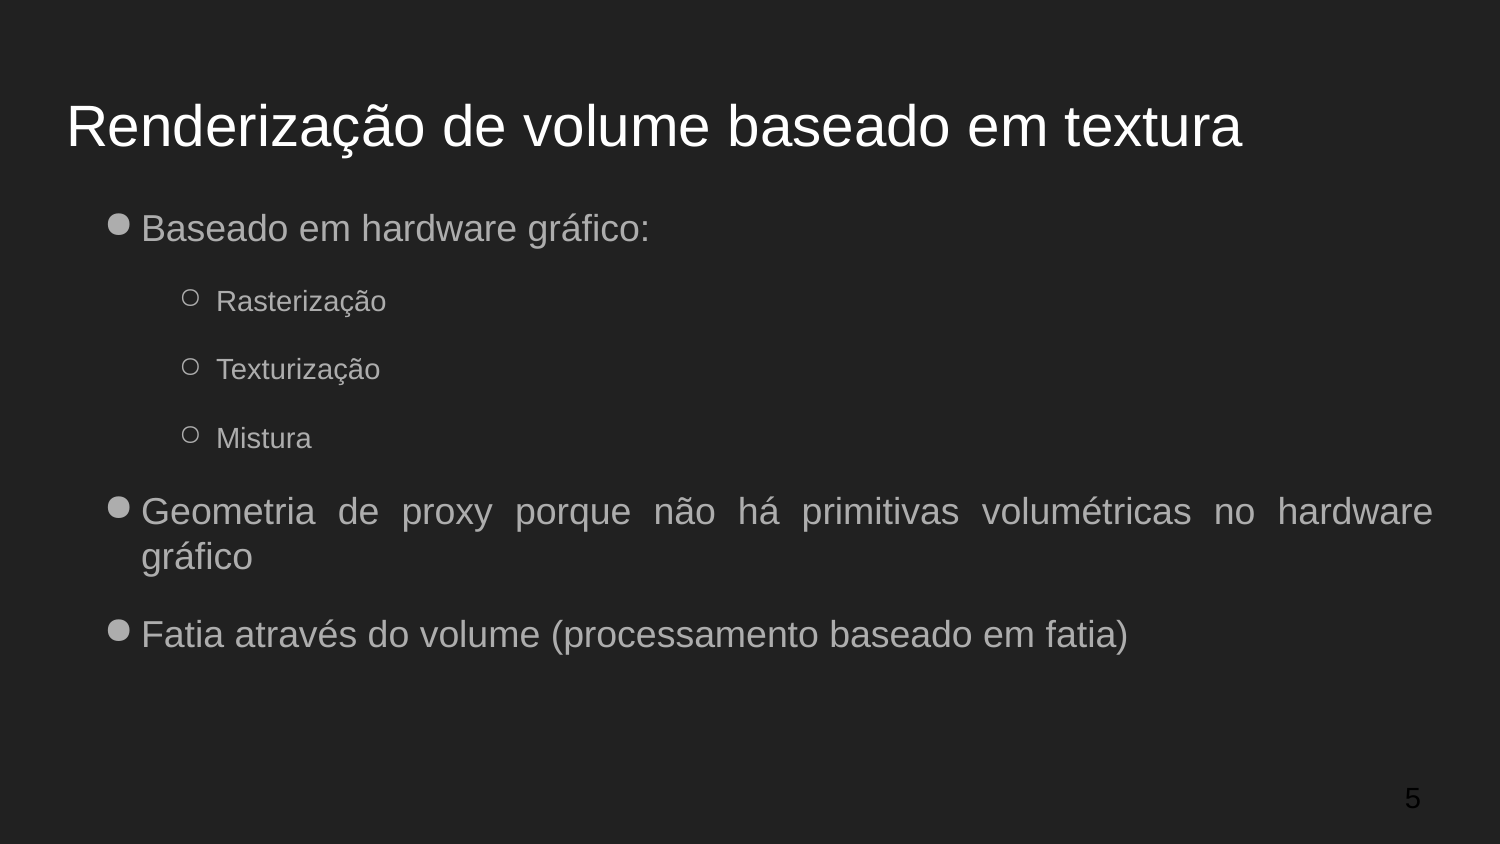

# Renderização de volume baseado em textura
Baseado em hardware gráfico:
Rasterização
Texturização
Mistura
Geometria de proxy porque não há primitivas volumétricas no hardware gráfico
Fatia através do volume (processamento baseado em fatia)